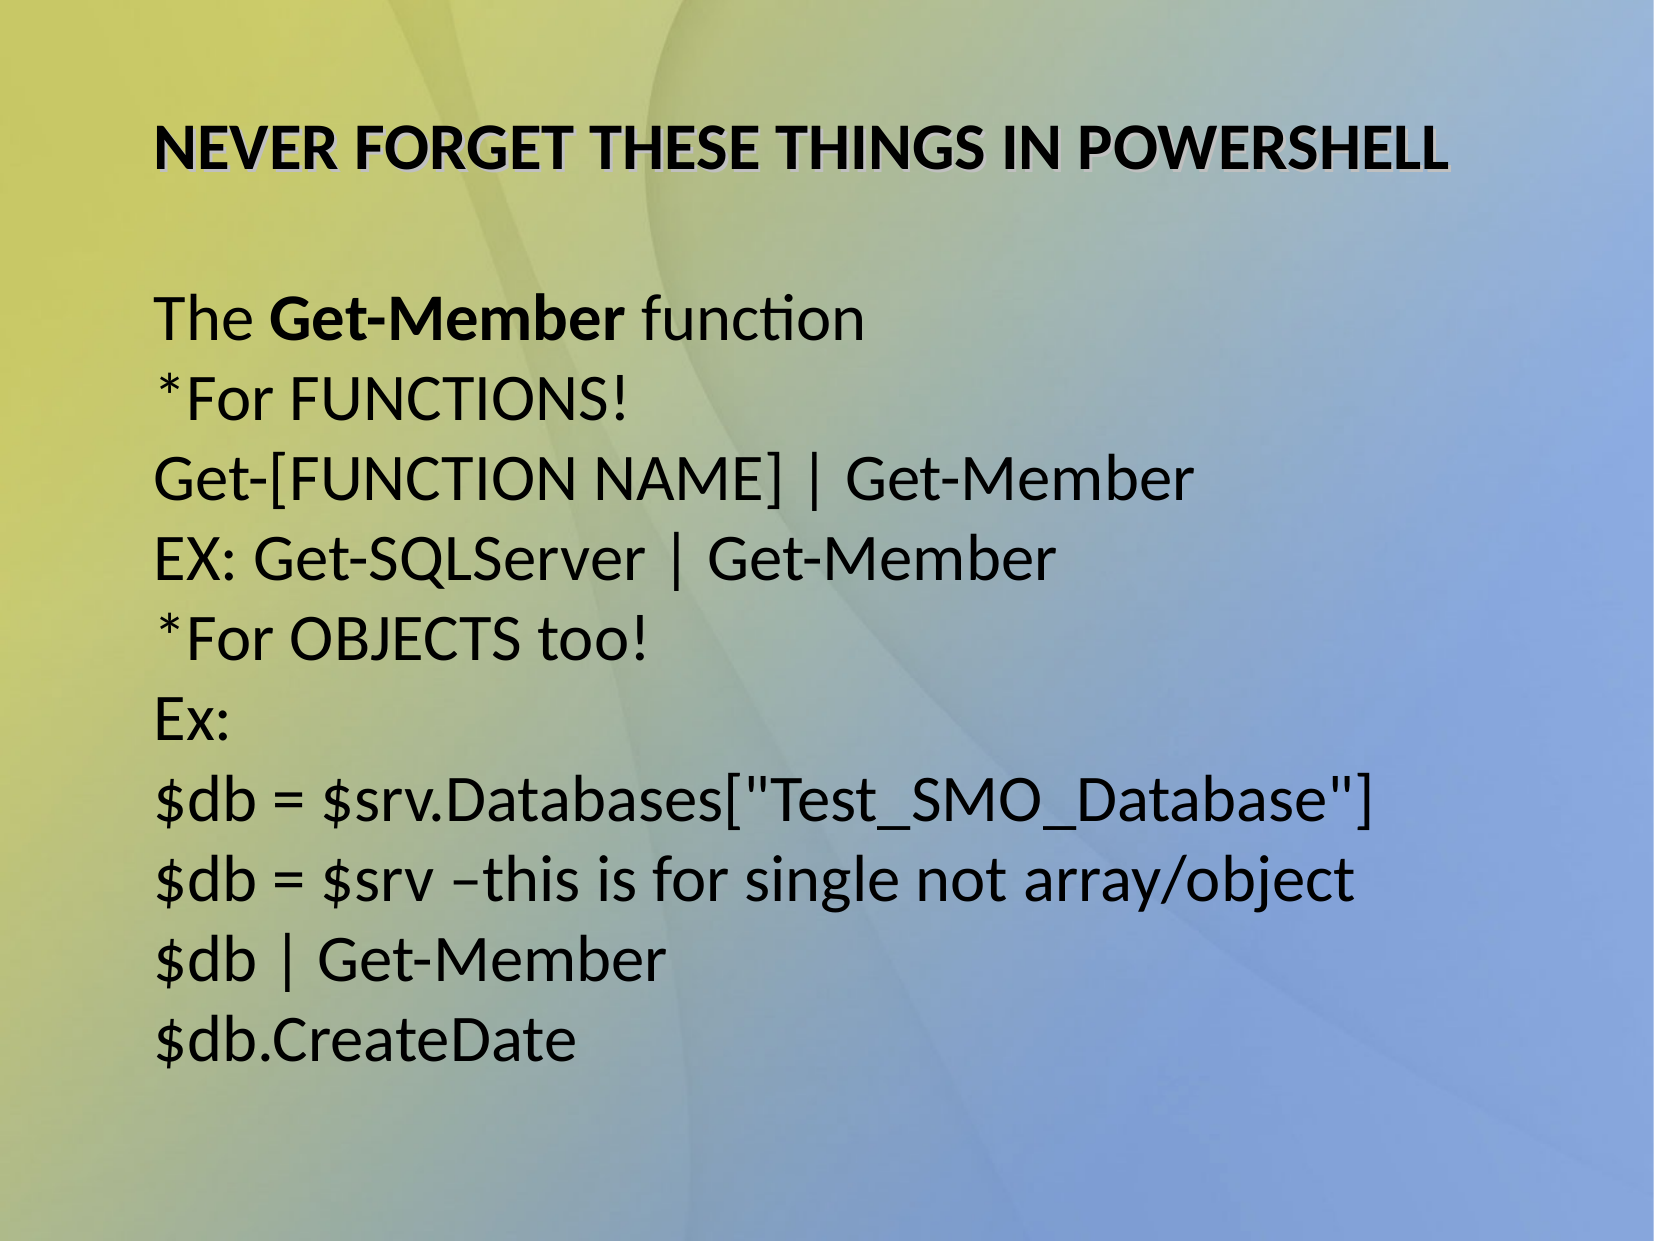

# NEVER FORGET THESE THINGS IN POWERSHELL
The Get-Member function
*For FUNCTIONS!
Get-[FUNCTION NAME] | Get-Member
EX: Get-SQLServer | Get-Member
*For OBJECTS too!
Ex:
$db = $srv.Databases["Test_SMO_Database"]
$db = $srv –this is for single not array/object
$db | Get-Member
$db.CreateDate